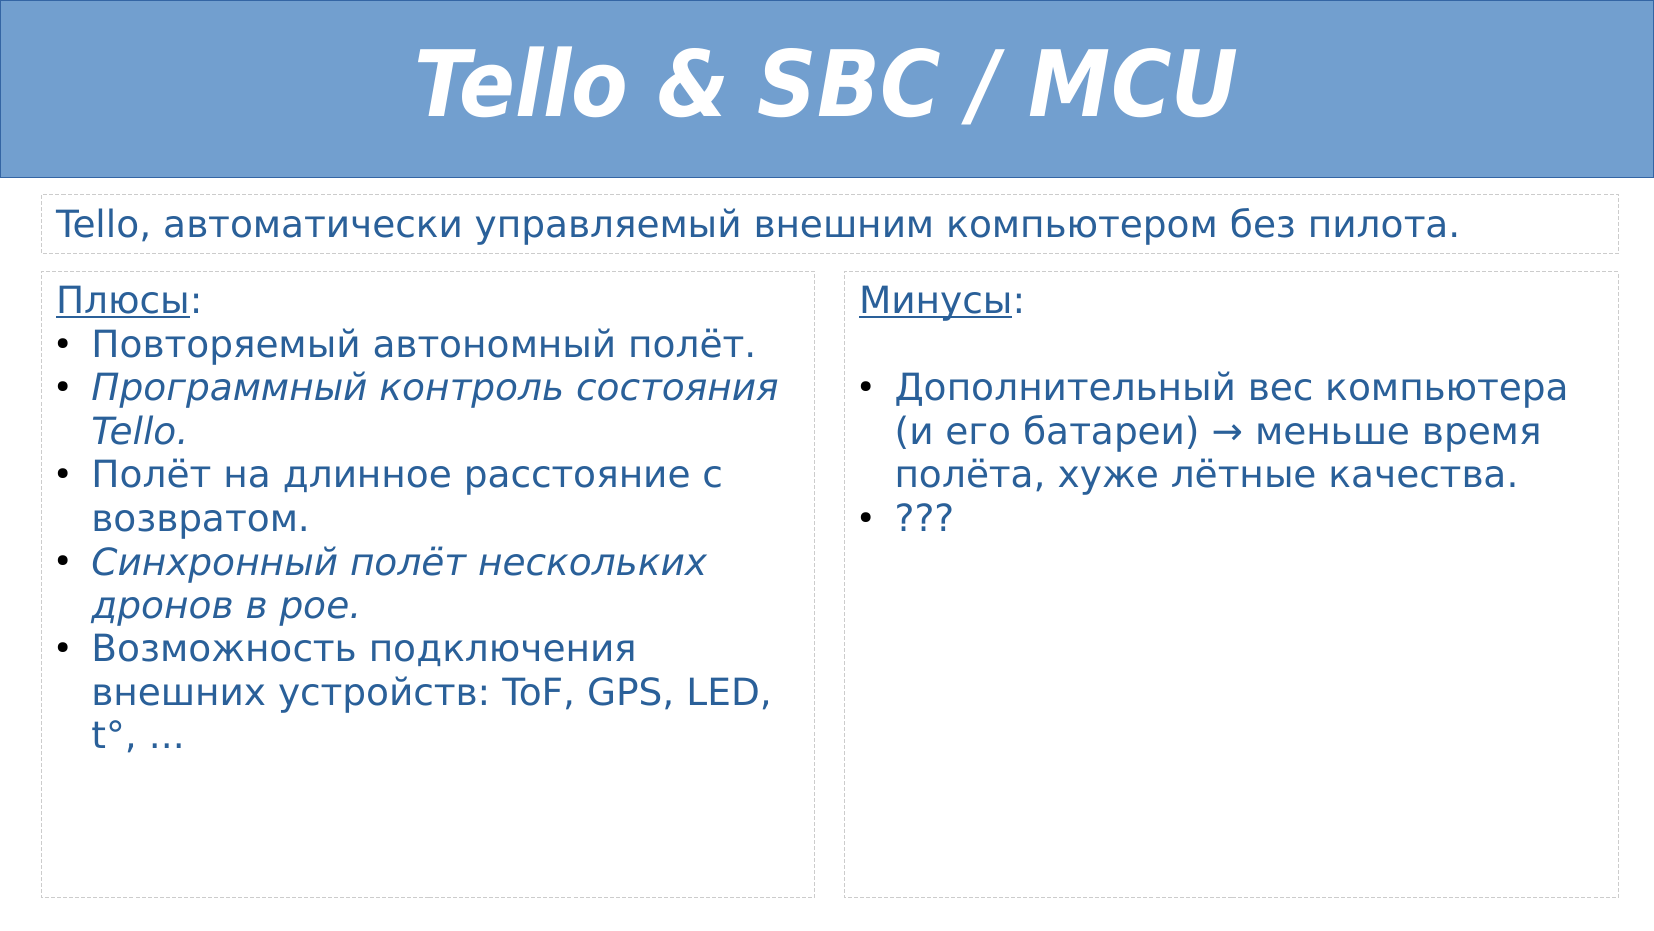

Tello & SBC / MCU
Tello, автоматически управляемый внешним компьютером без пилота.
Плюсы:
Повторяемый автономный полёт.
Программный контроль состояния Tello.
Полёт на длинное расстояние с возвратом.
Синхронный полёт нескольких дронов в рое.
Возможность подключения внешних устройств: ToF, GPS, LED, t°, ...
Минусы:
Дополнительный вес компьютера (и его батареи) → меньше время полёта, хуже лётные качества.
???